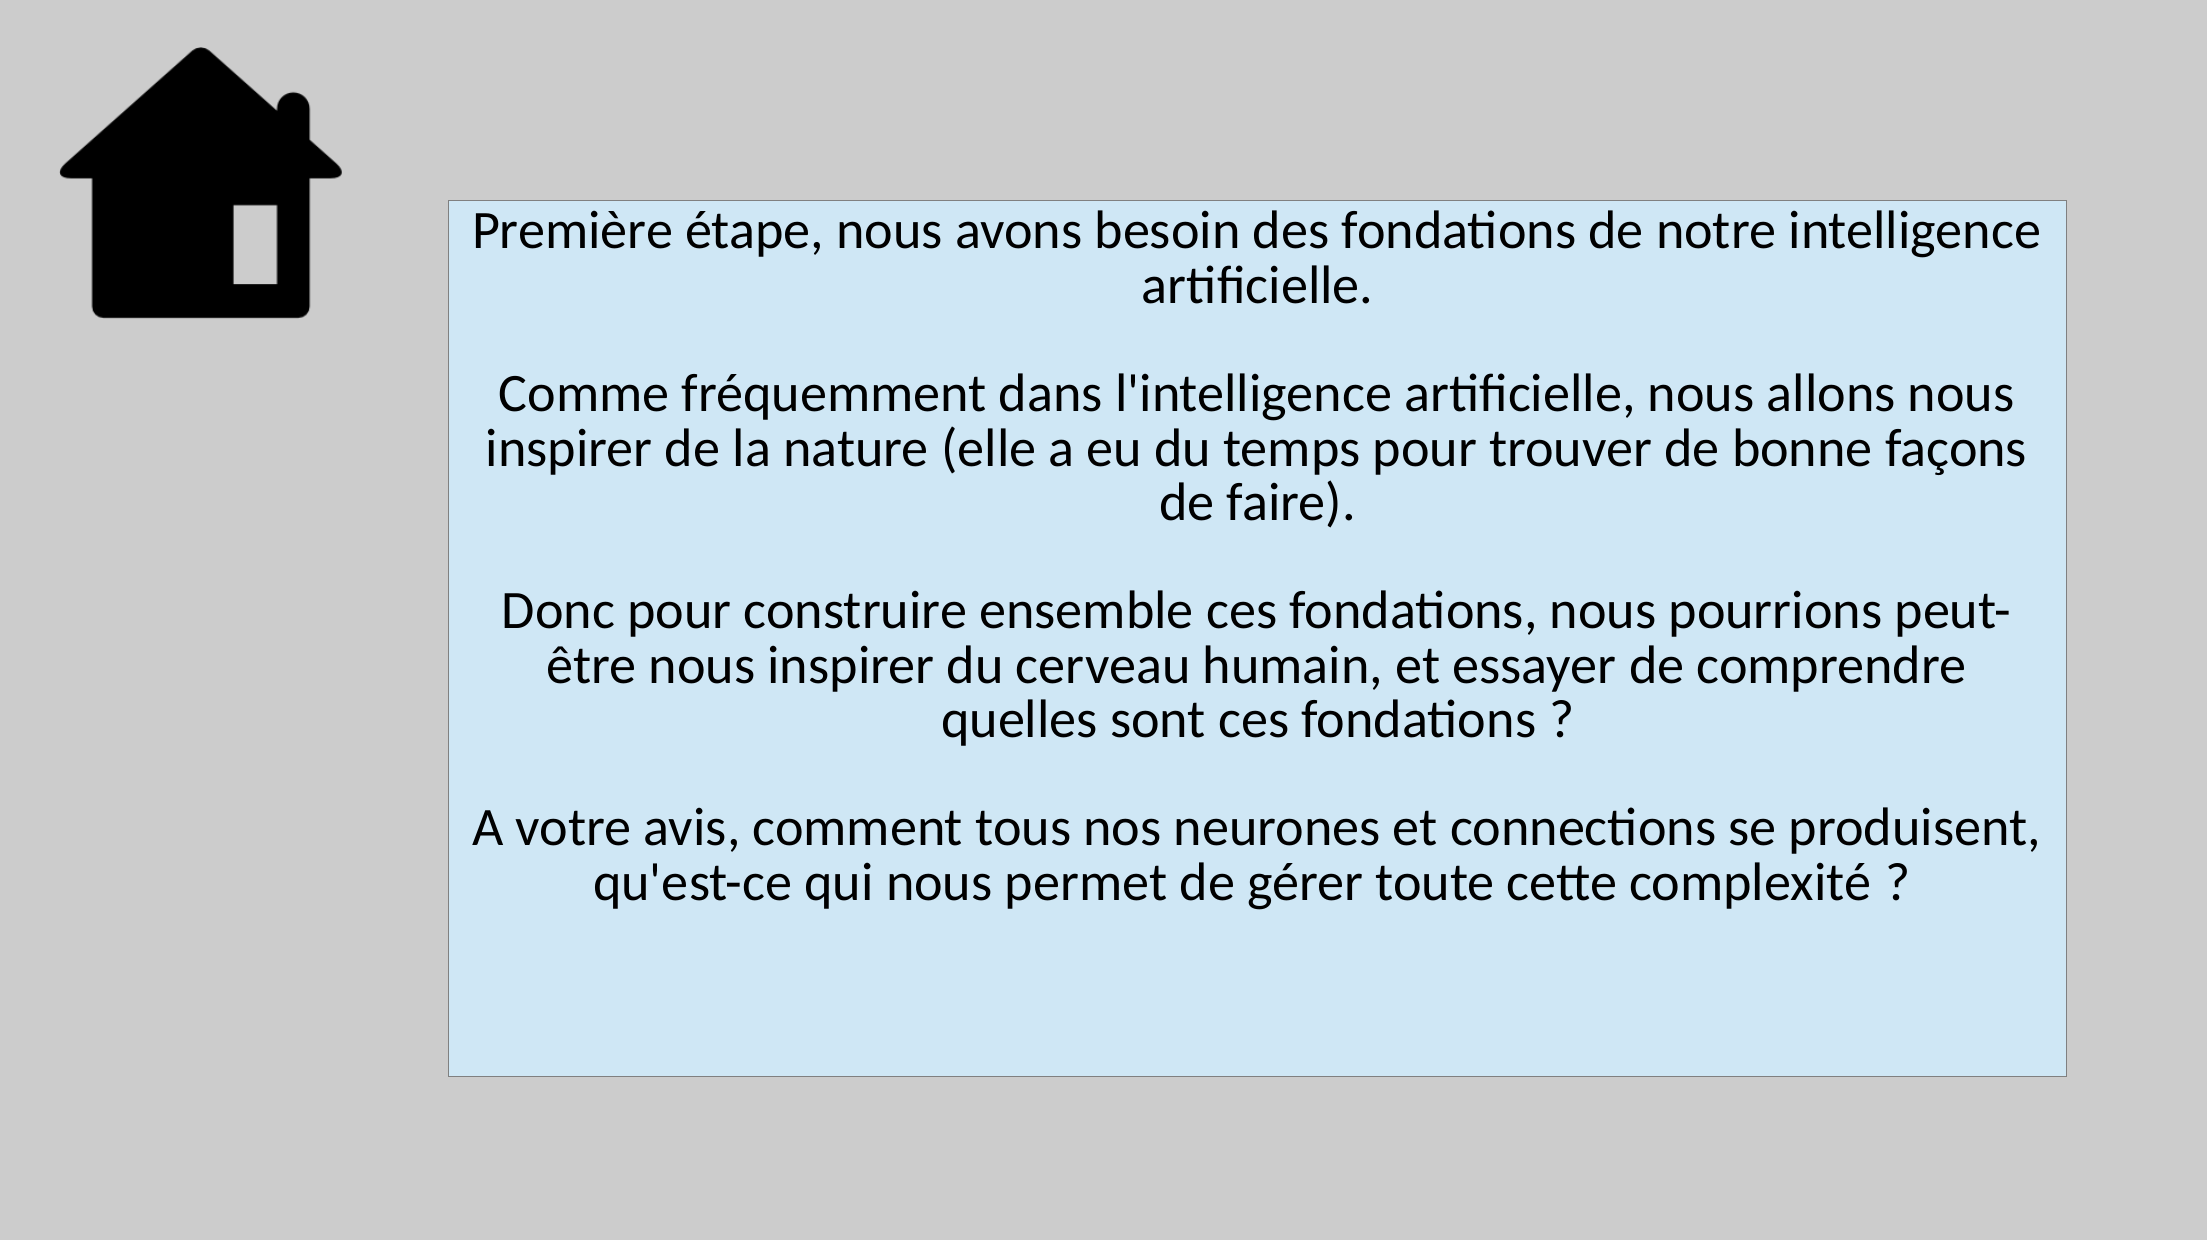

Première étape, nous avons besoin des fondations de notre intelligence artificielle.
Comme fréquemment dans l'intelligence artificielle, nous allons nous inspirer de la nature (elle a eu du temps pour trouver de bonne façons de faire).
Donc pour construire ensemble ces fondations, nous pourrions peut-être nous inspirer du cerveau humain, et essayer de comprendre quelles sont ces fondations ?
A votre avis, comment tous nos neurones et connections se produisent, qu'est-ce qui nous permet de gérer toute cette complexité ?